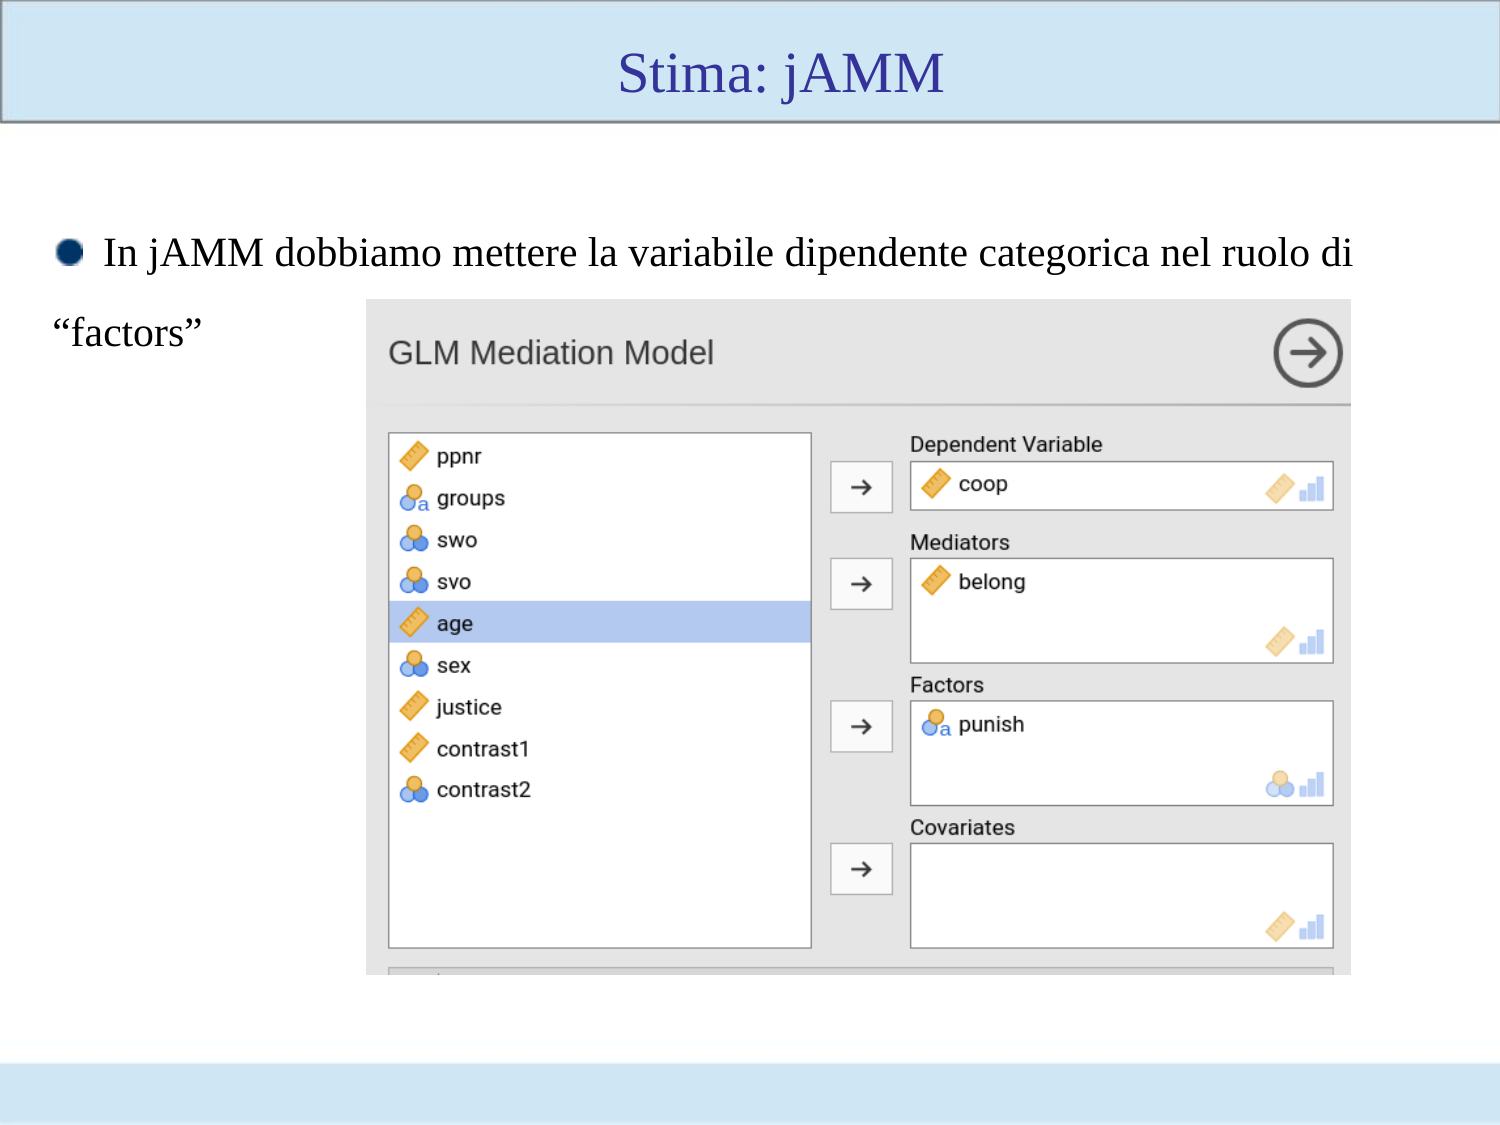

# Stima: jAMM
 In jAMM dobbiamo mettere la variabile dipendente categorica nel ruolo di “factors”